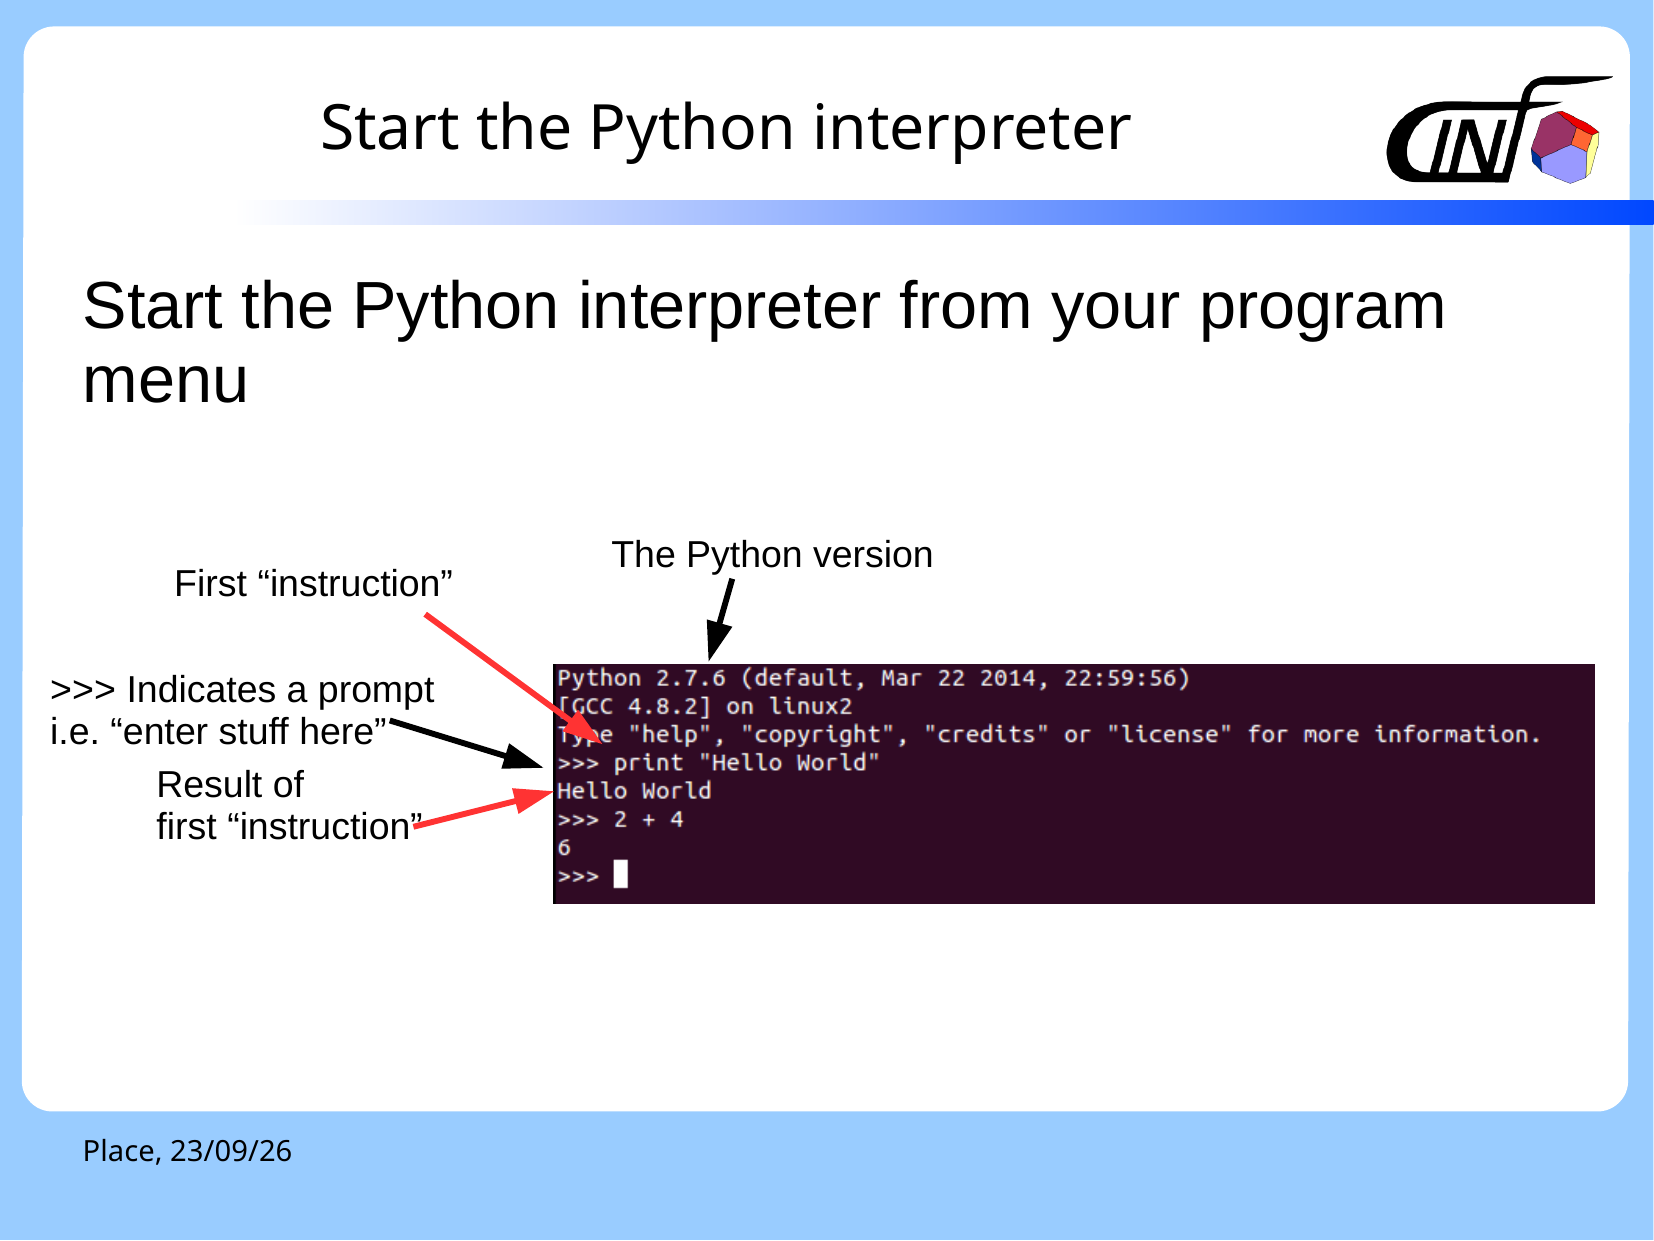

# Start the Python interpreter
Start the Python interpreter from your program menu
The Python version
First “instruction”
>>> Indicates a prompt
i.e. “enter stuff here”
Result of
first “instruction”